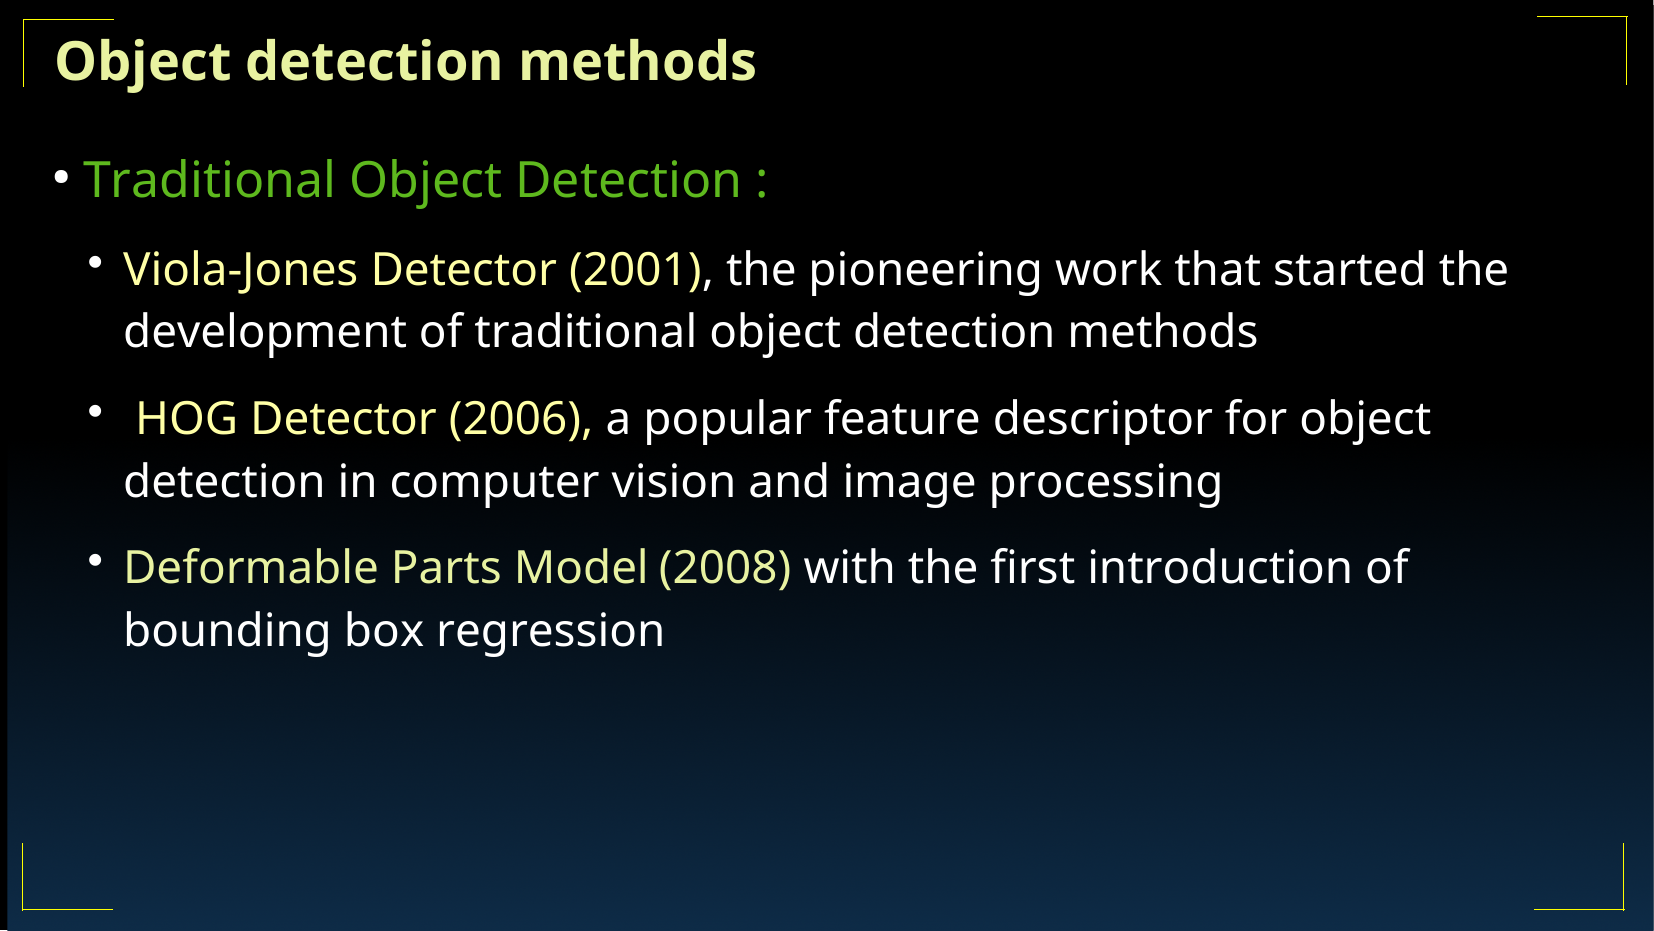

Object detection methods
 Traditional Object Detection :
Viola-Jones Detector (2001), the pioneering work that started the development of traditional object detection methods
 HOG Detector (2006), a popular feature descriptor for object detection in computer vision and image processing
Deformable Parts Model (2008) with the first introduction of bounding box regression